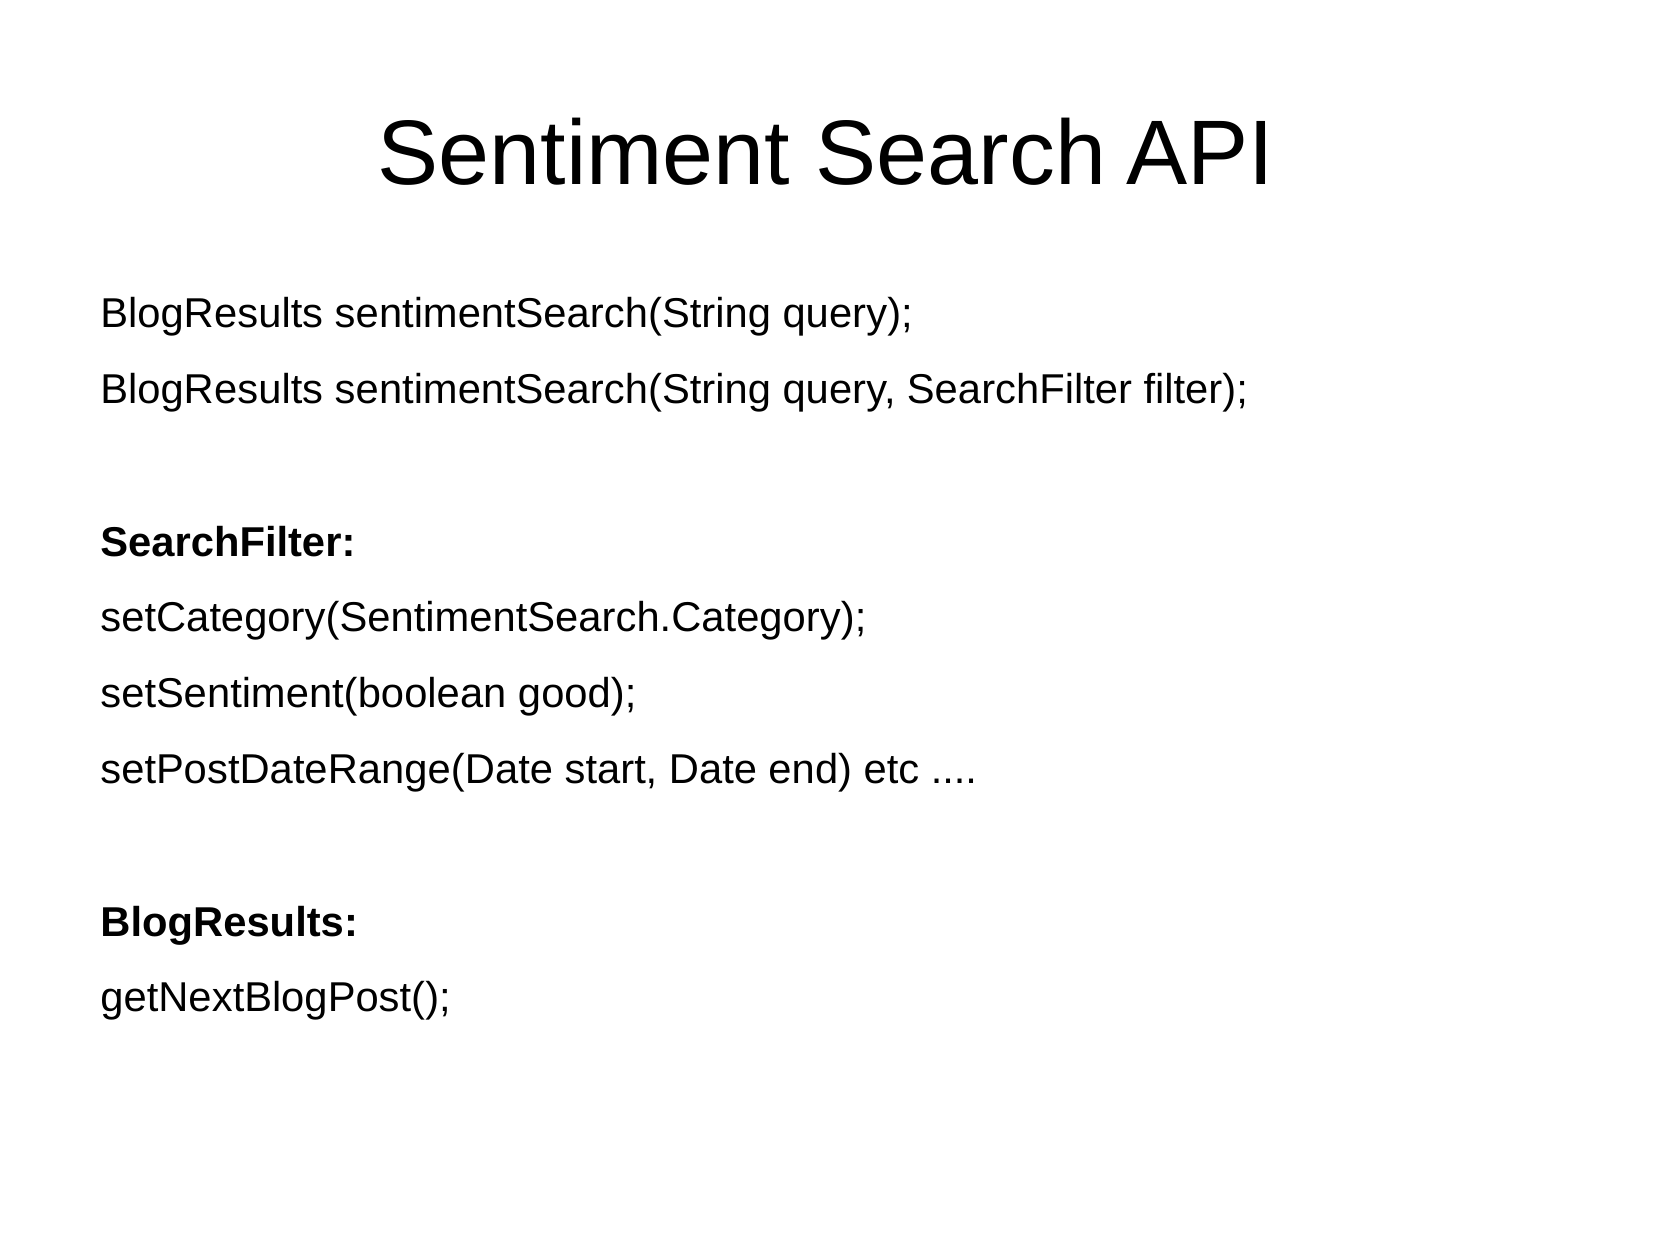

# Sentiment Search API
BlogResults sentimentSearch(String query);
BlogResults sentimentSearch(String query, SearchFilter filter);
SearchFilter:
setCategory(SentimentSearch.Category);
setSentiment(boolean good);
setPostDateRange(Date start, Date end) etc ....
BlogResults:
getNextBlogPost();